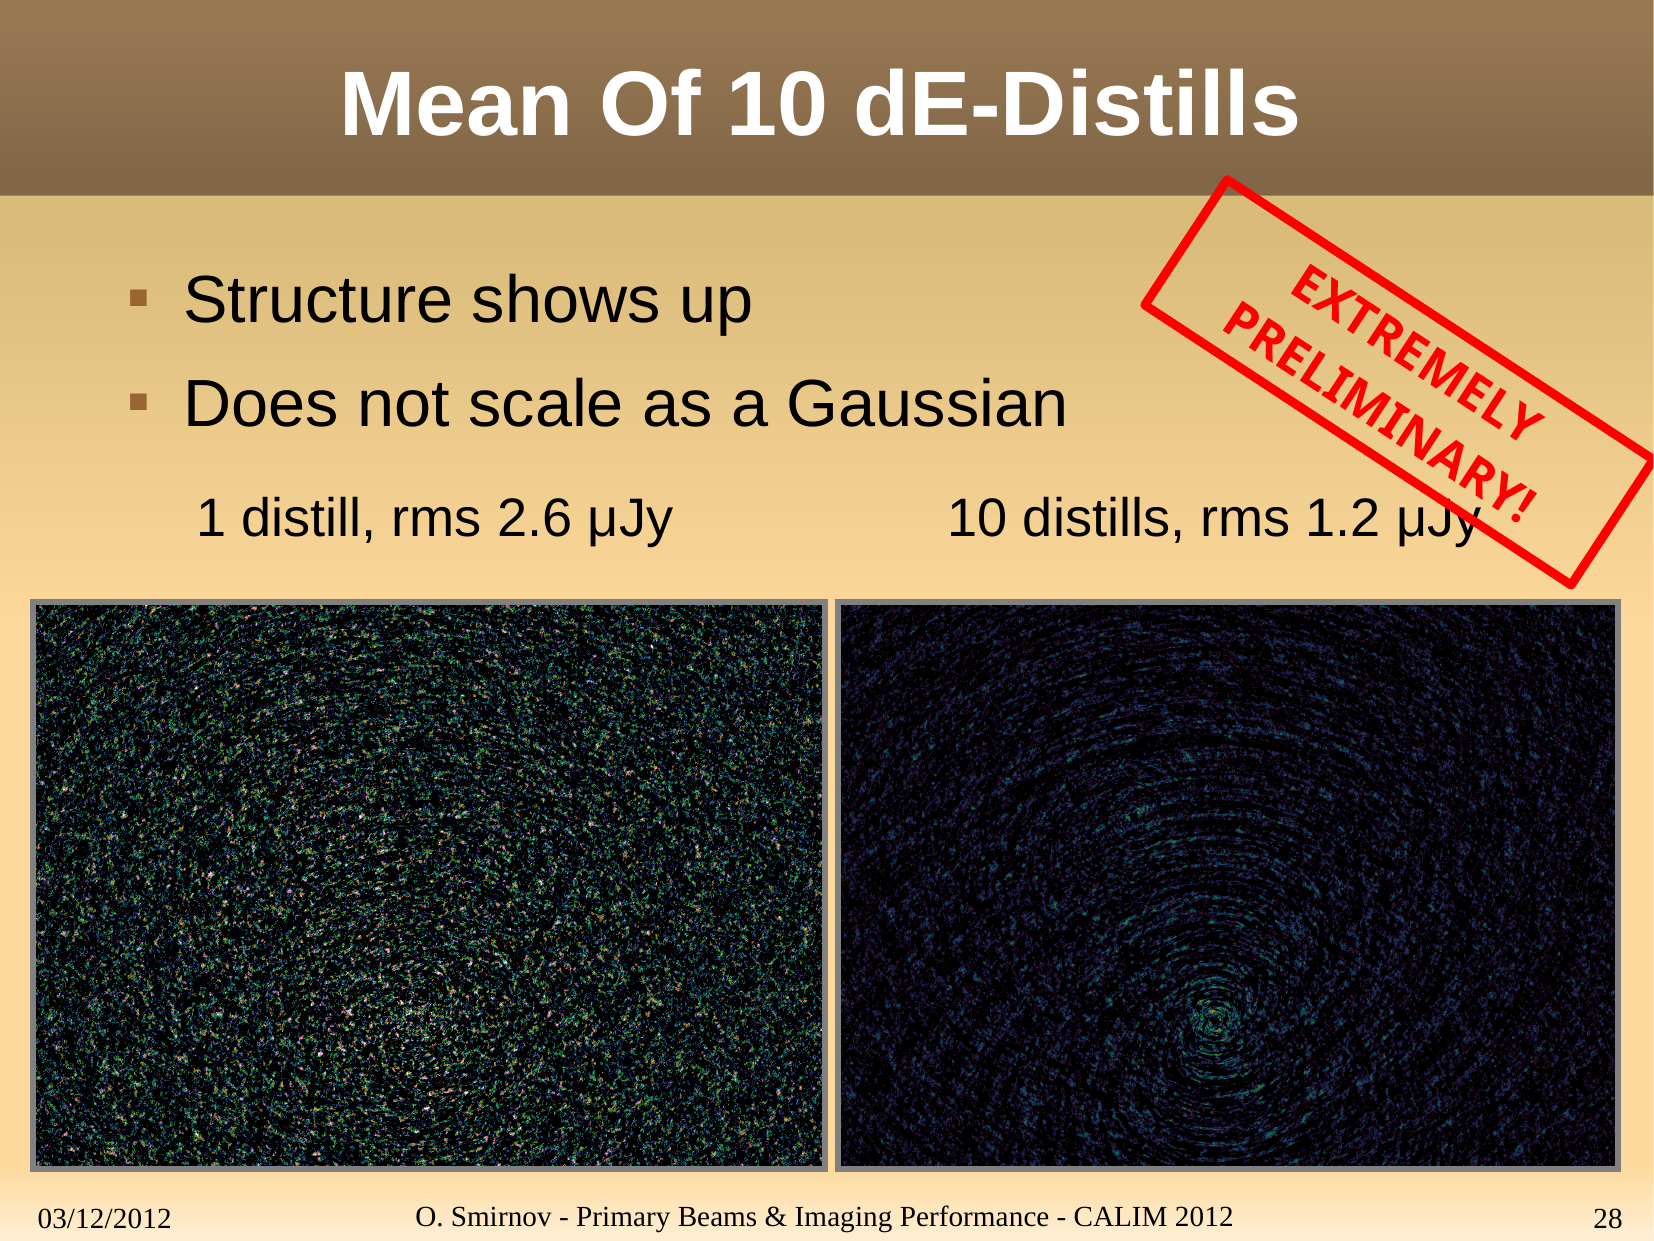

# Mean Of 10 dE-Distills
Structure shows up
Does not scale as a Gaussian
EXTREMELY
PRELIMINARY!
10 distills, rms 1.2 μJy
1 distill, rms 2.6 μJy
O. Smirnov - Primary Beams & Imaging Performance - CALIM 2012
03/12/2012
28